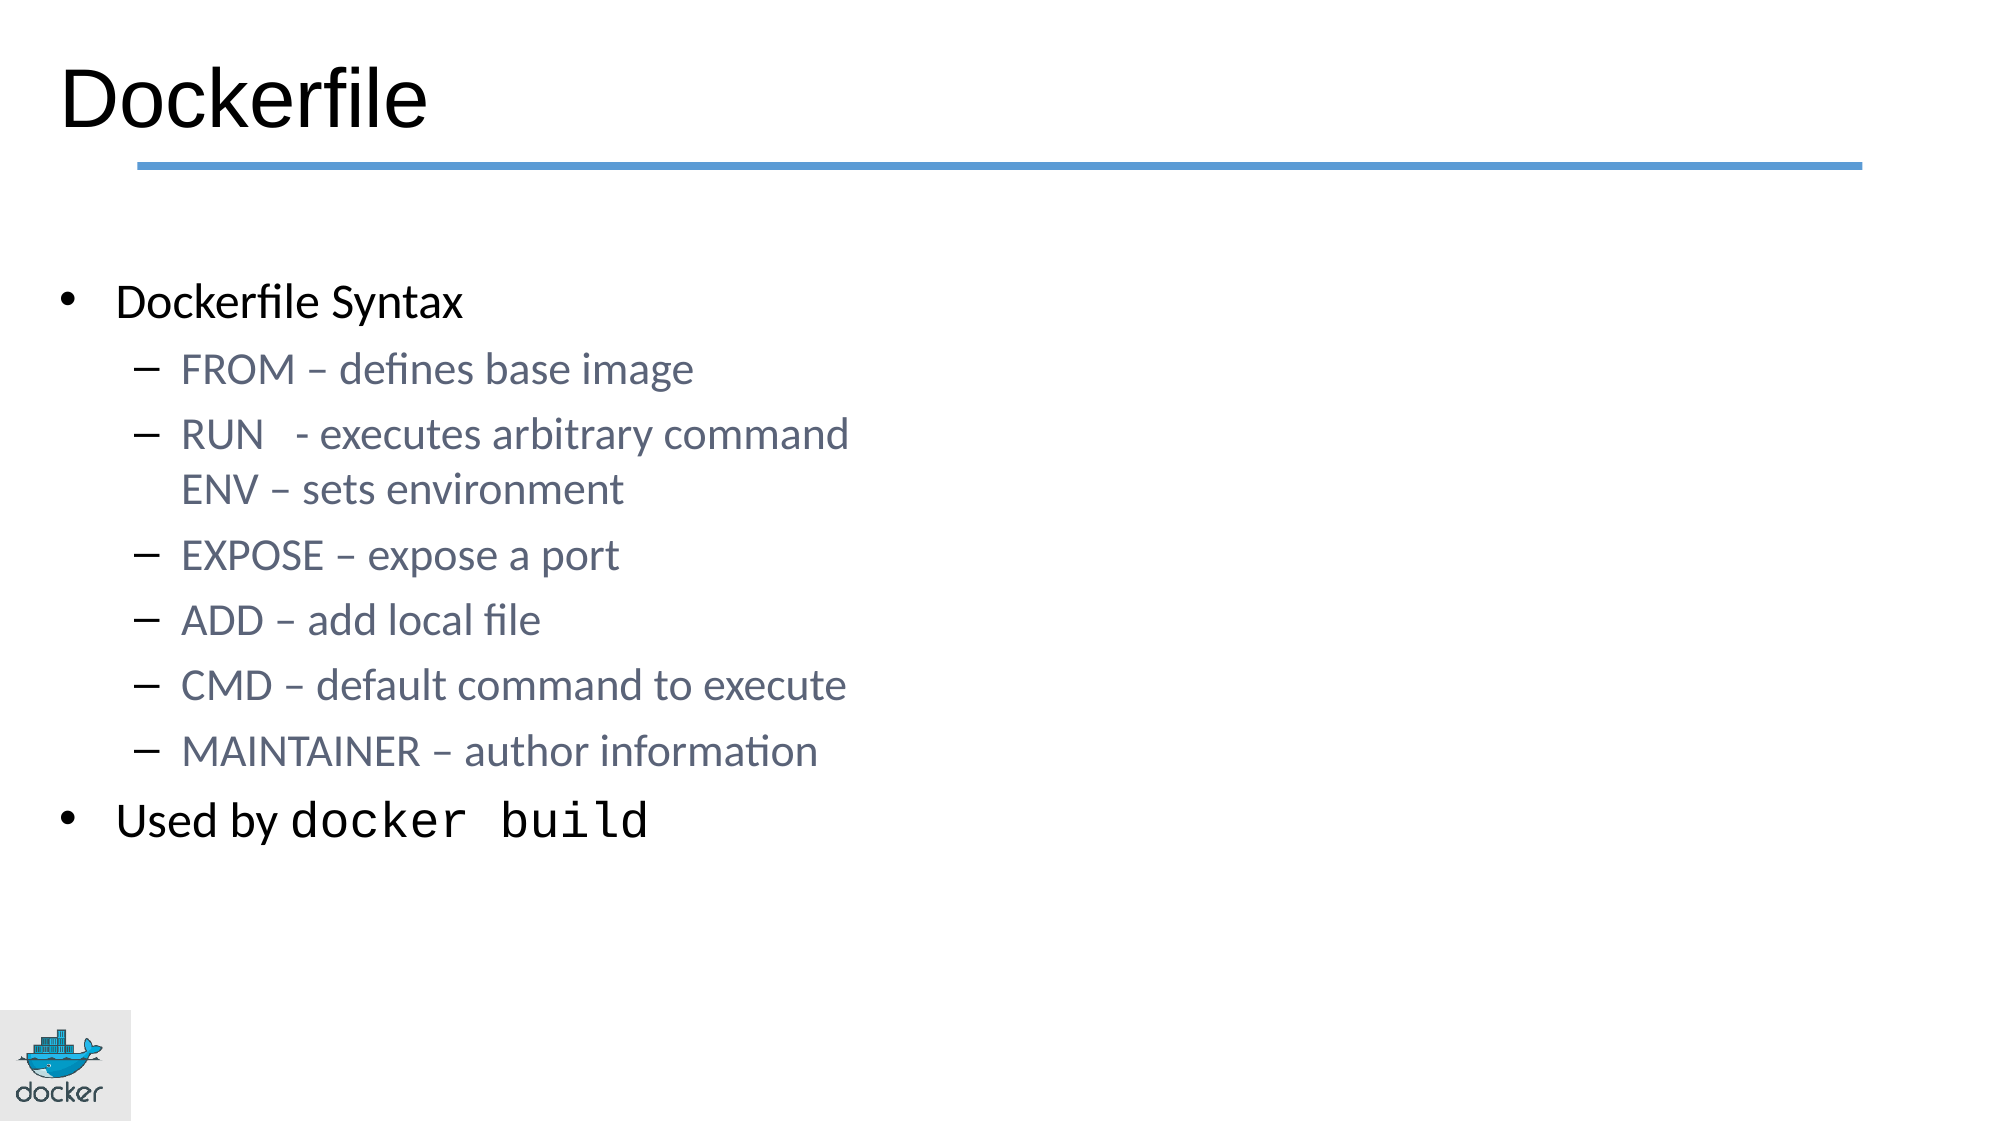

Dockerfile
Dockerfile Syntax
FROM – defines base image
RUN - executes arbitrary command
ENV – sets environment
EXPOSE – expose a port
ADD – add local file
CMD – default command to execute
MAINTAINER – author information
Used by docker build